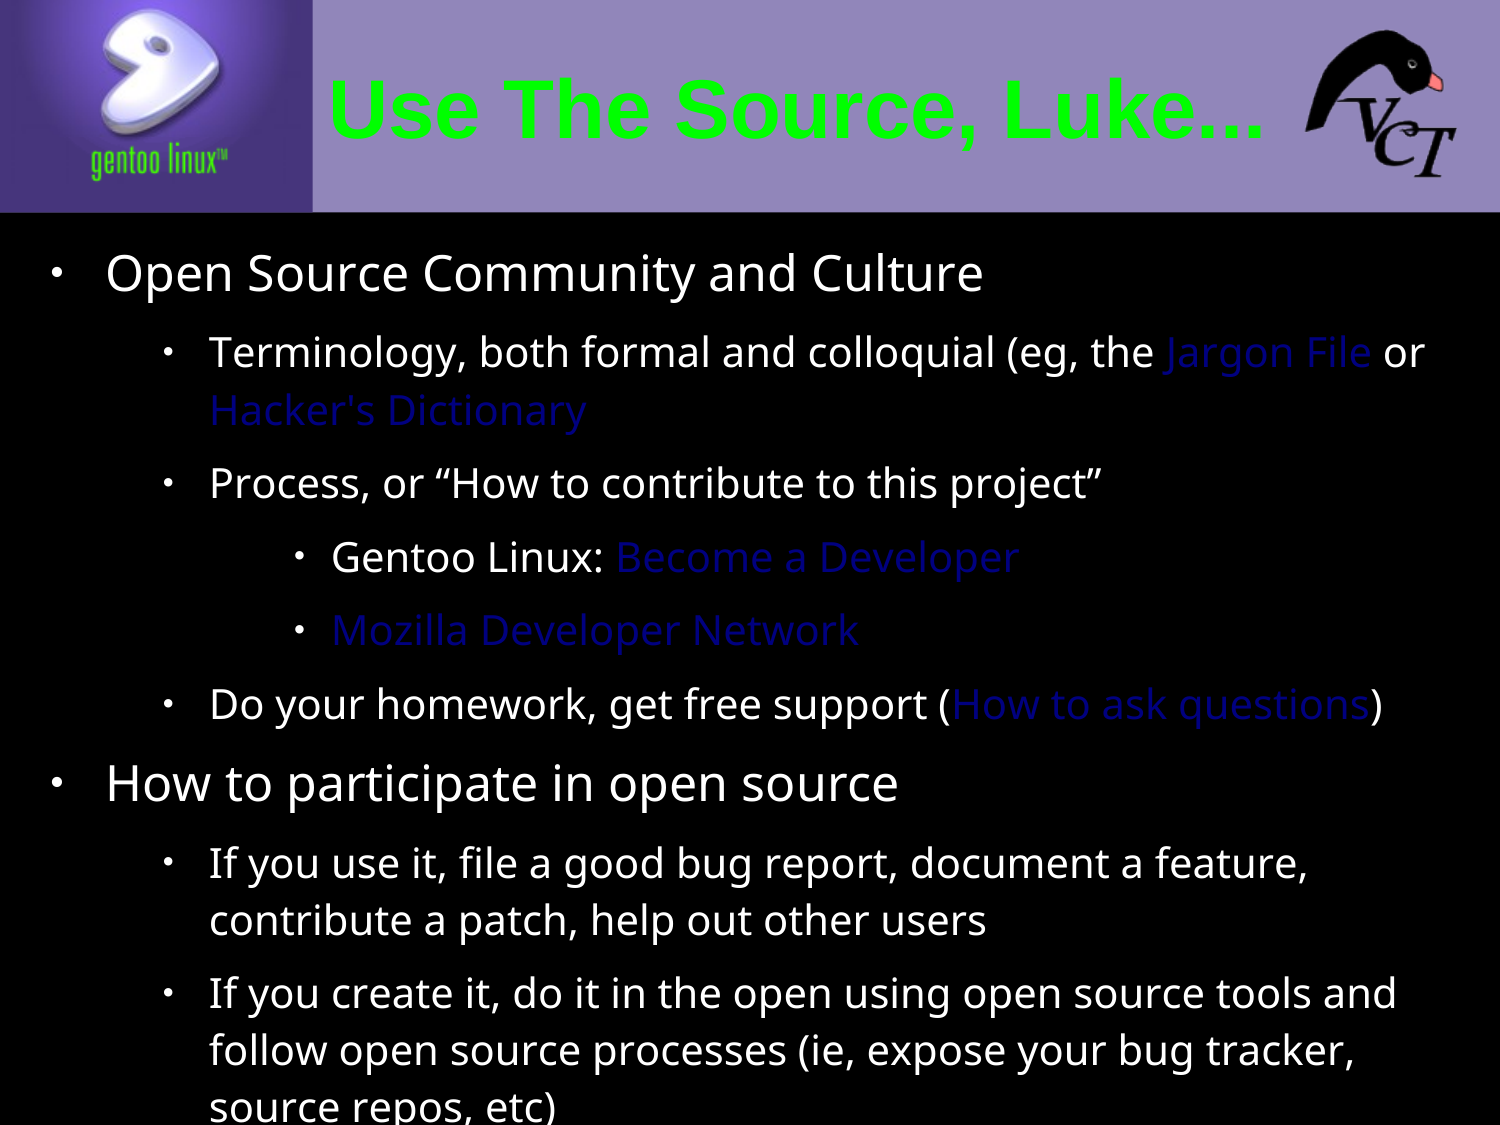

# Use The Source, Luke...
Open Source Community and Culture
Terminology, both formal and colloquial (eg, the Jargon File or Hacker's Dictionary
Process, or “How to contribute to this project”
Gentoo Linux: Become a Developer
Mozilla Developer Network
Do your homework, get free support (How to ask questions)
How to participate in open source
If you use it, file a good bug report, document a feature, contribute a patch, help out other users
If you create it, do it in the open using open source tools and follow open source processes (ie, expose your bug tracker, source repos, etc)
Hold an Open Source Process/IT Review (eg, GEM IT Report)